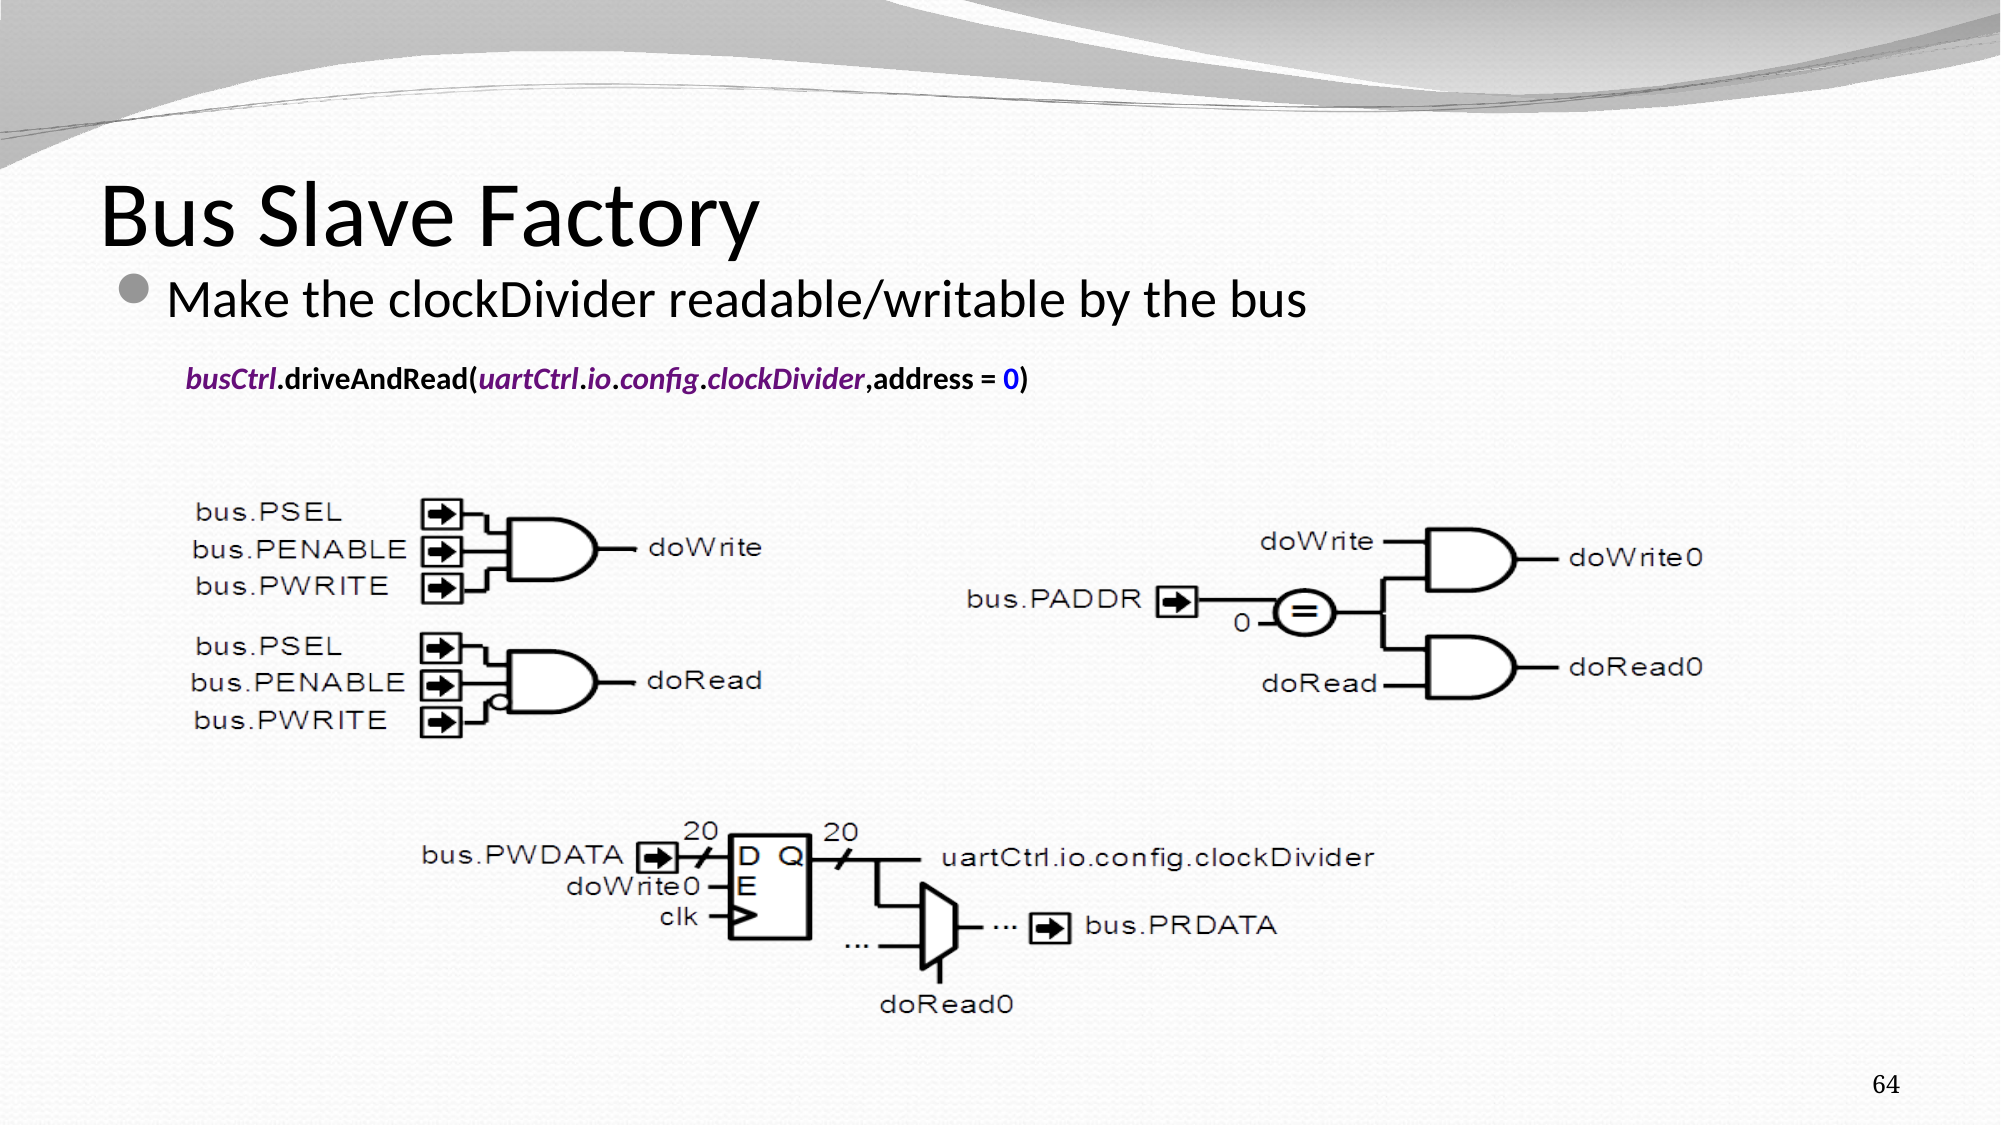

# Bus Slave Factory
Make the clockDivider readable/writable by the bus
busCtrl.driveAndRead(uartCtrl.io.config.clockDivider,address = 0)